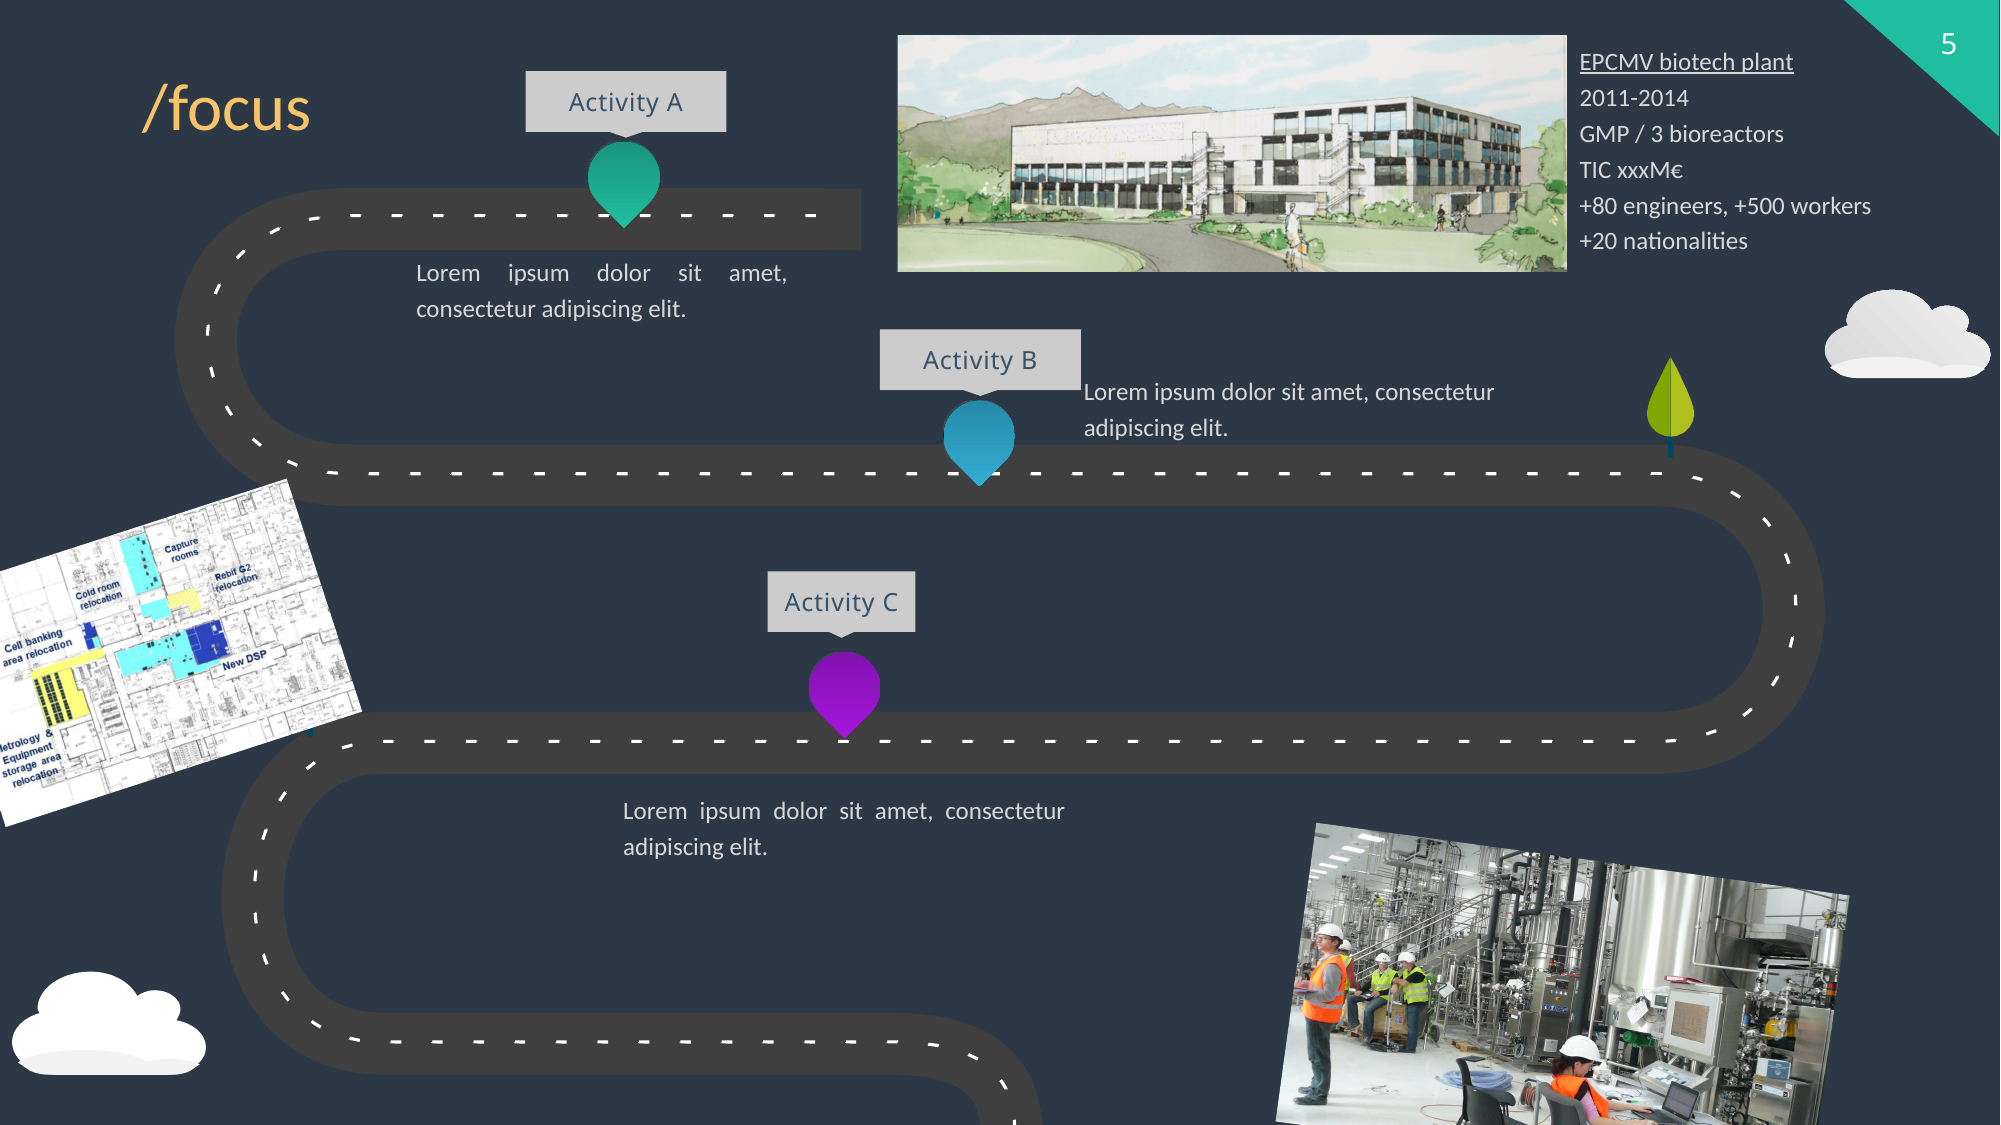

EPCMV biotech plant
2011-2014
GMP / 3 bioreactors
TIC xxxM€
+80 engineers, +500 workers
+20 nationalities
/focus
Activity A
Lorem ipsum dolor sit amet, consectetur adipiscing elit.
Activity B
Lorem ipsum dolor sit amet, consectetur adipiscing elit.
Activity C
Lorem ipsum dolor sit amet, consectetur adipiscing elit.